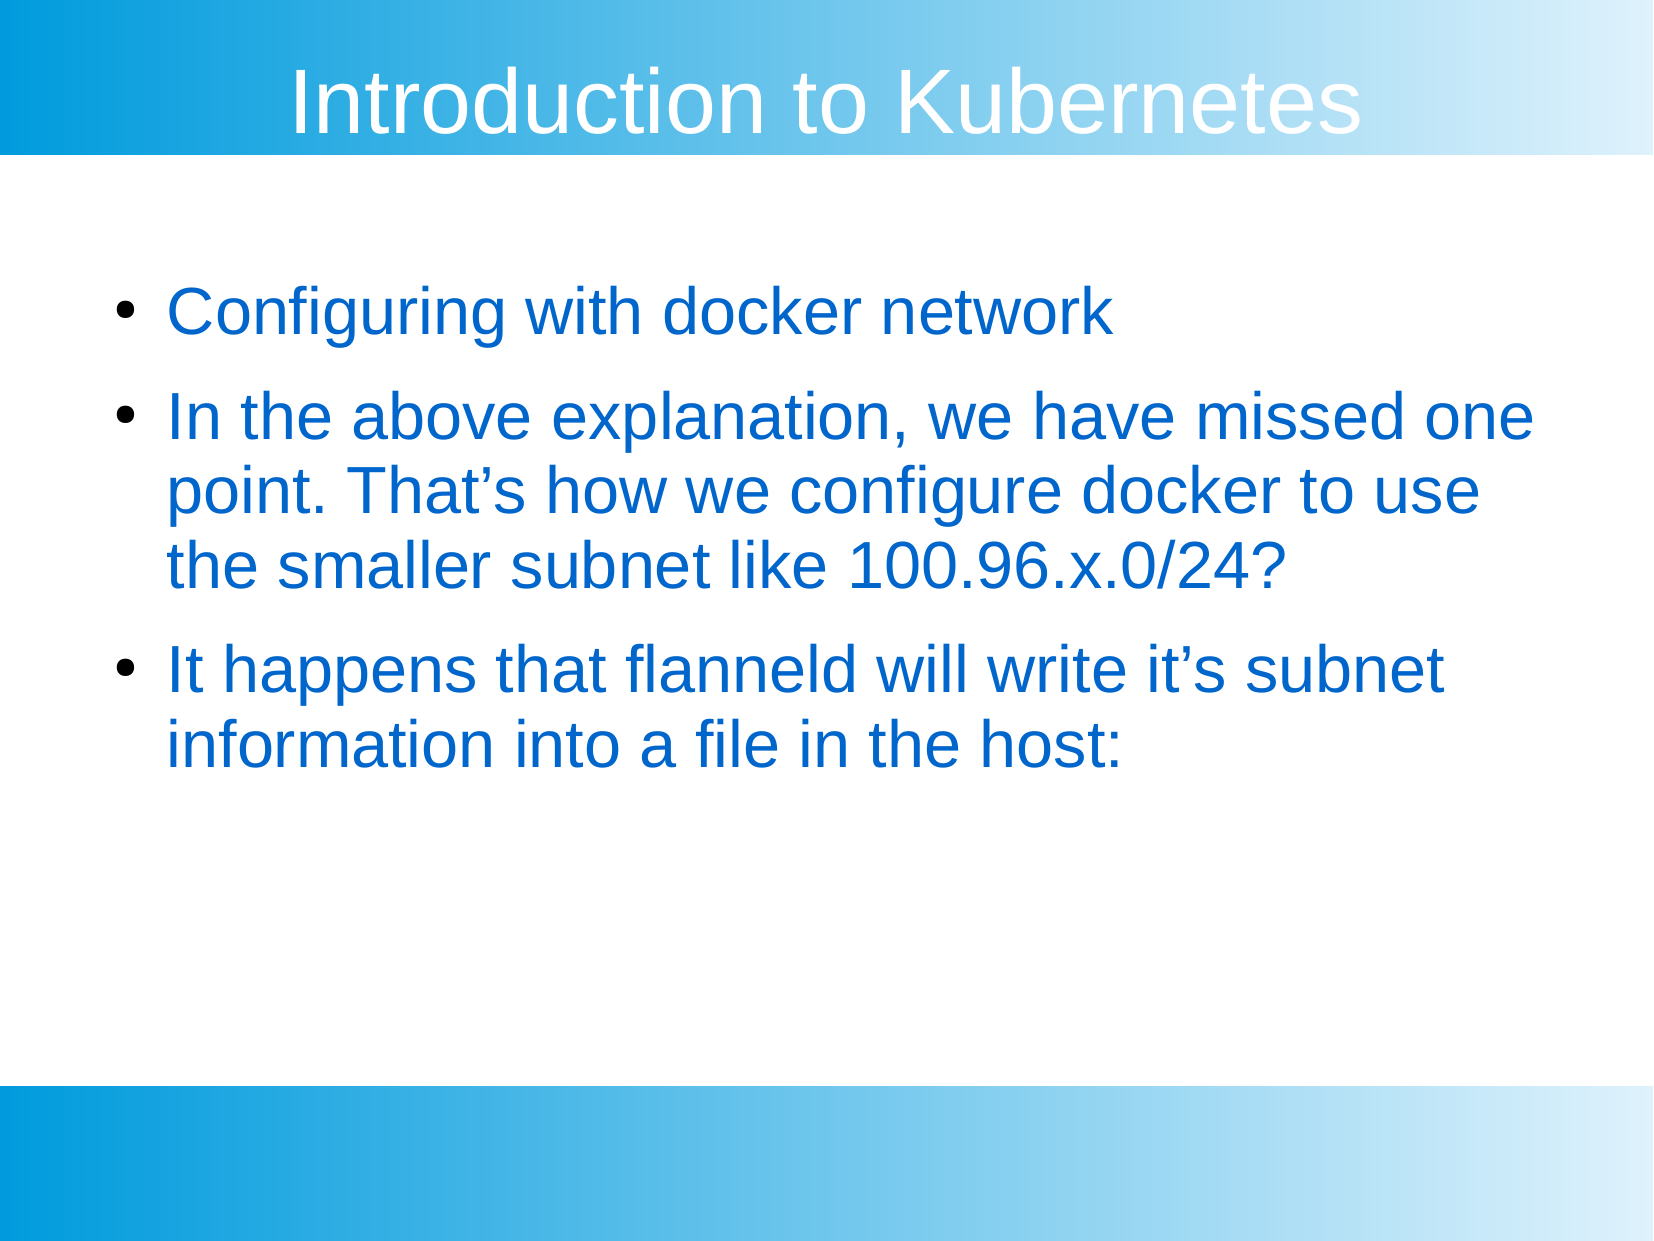

# Introduction to Kubernetes
Configuring with docker network
In the above explanation, we have missed one point. That’s how we configure docker to use the smaller subnet like 100.96.x.0/24?
It happens that flanneld will write it’s subnet information into a file in the host: